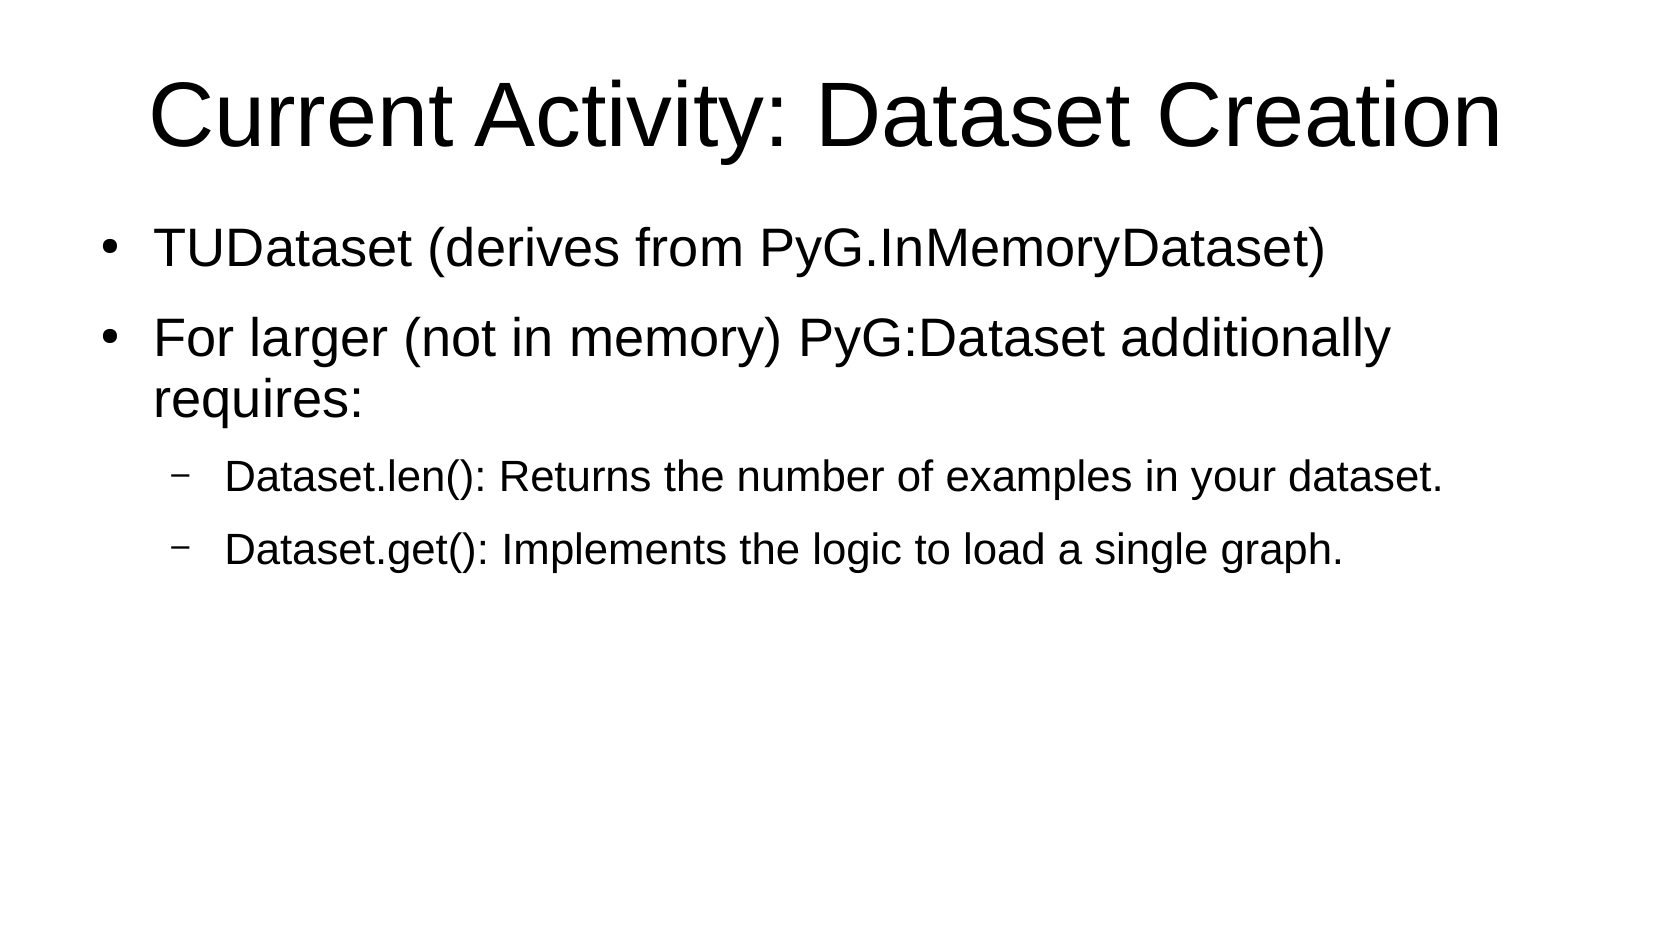

# Current Activity: Dataset Creation
TUDataset (derives from PyG.InMemoryDataset)
For larger (not in memory) PyG:Dataset additionally requires:
Dataset.len(): Returns the number of examples in your dataset.
Dataset.get(): Implements the logic to load a single graph.